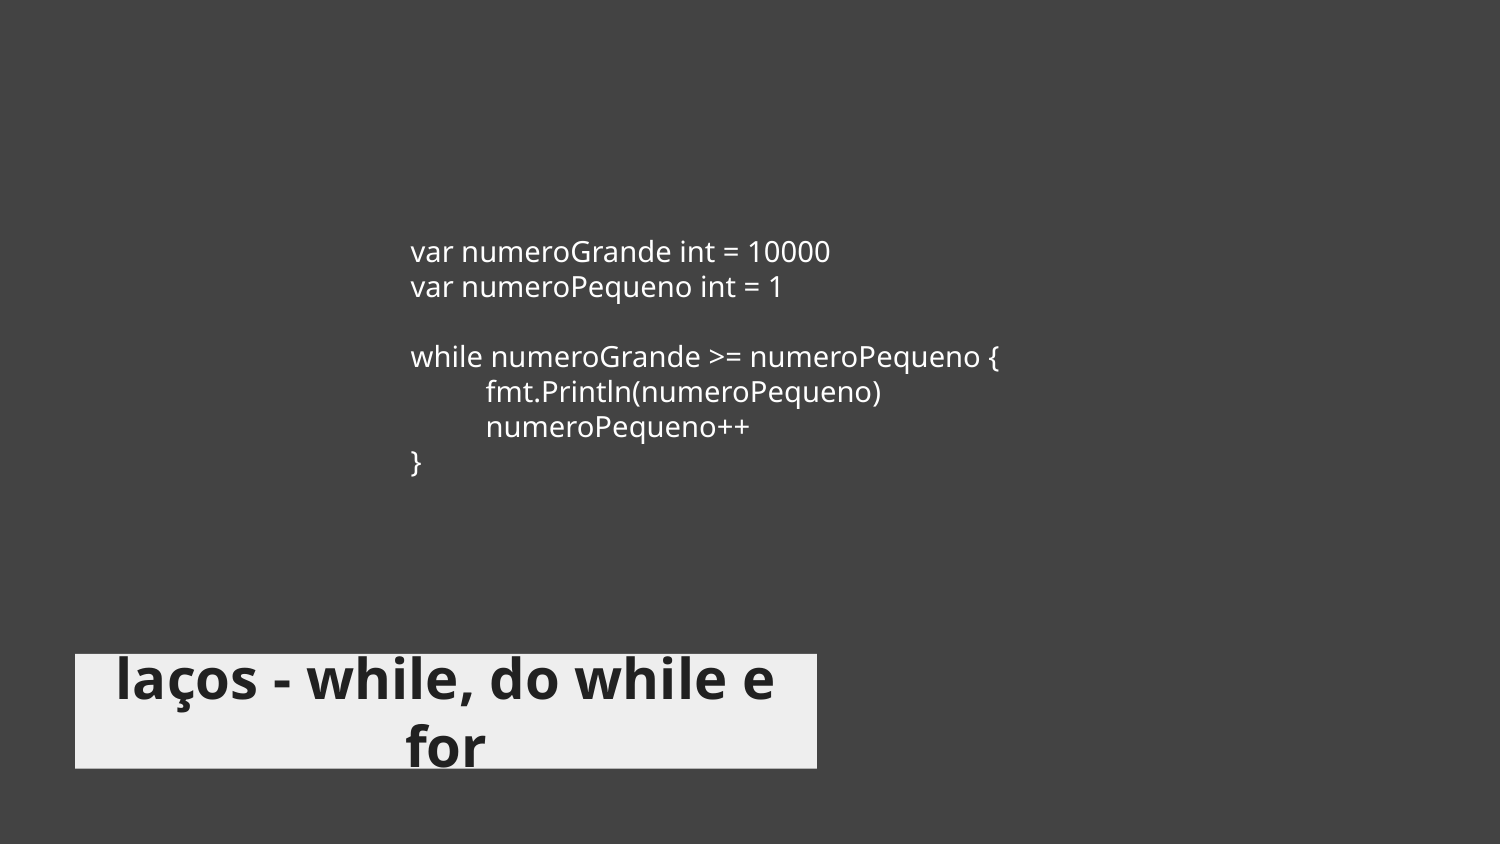

var numeroGrande int = 10000
var numeroPequeno int = 1
while numeroGrande >= numeroPequeno {
fmt.Println(numeroPequeno)
numeroPequeno++
}
# laços - while, do while e for